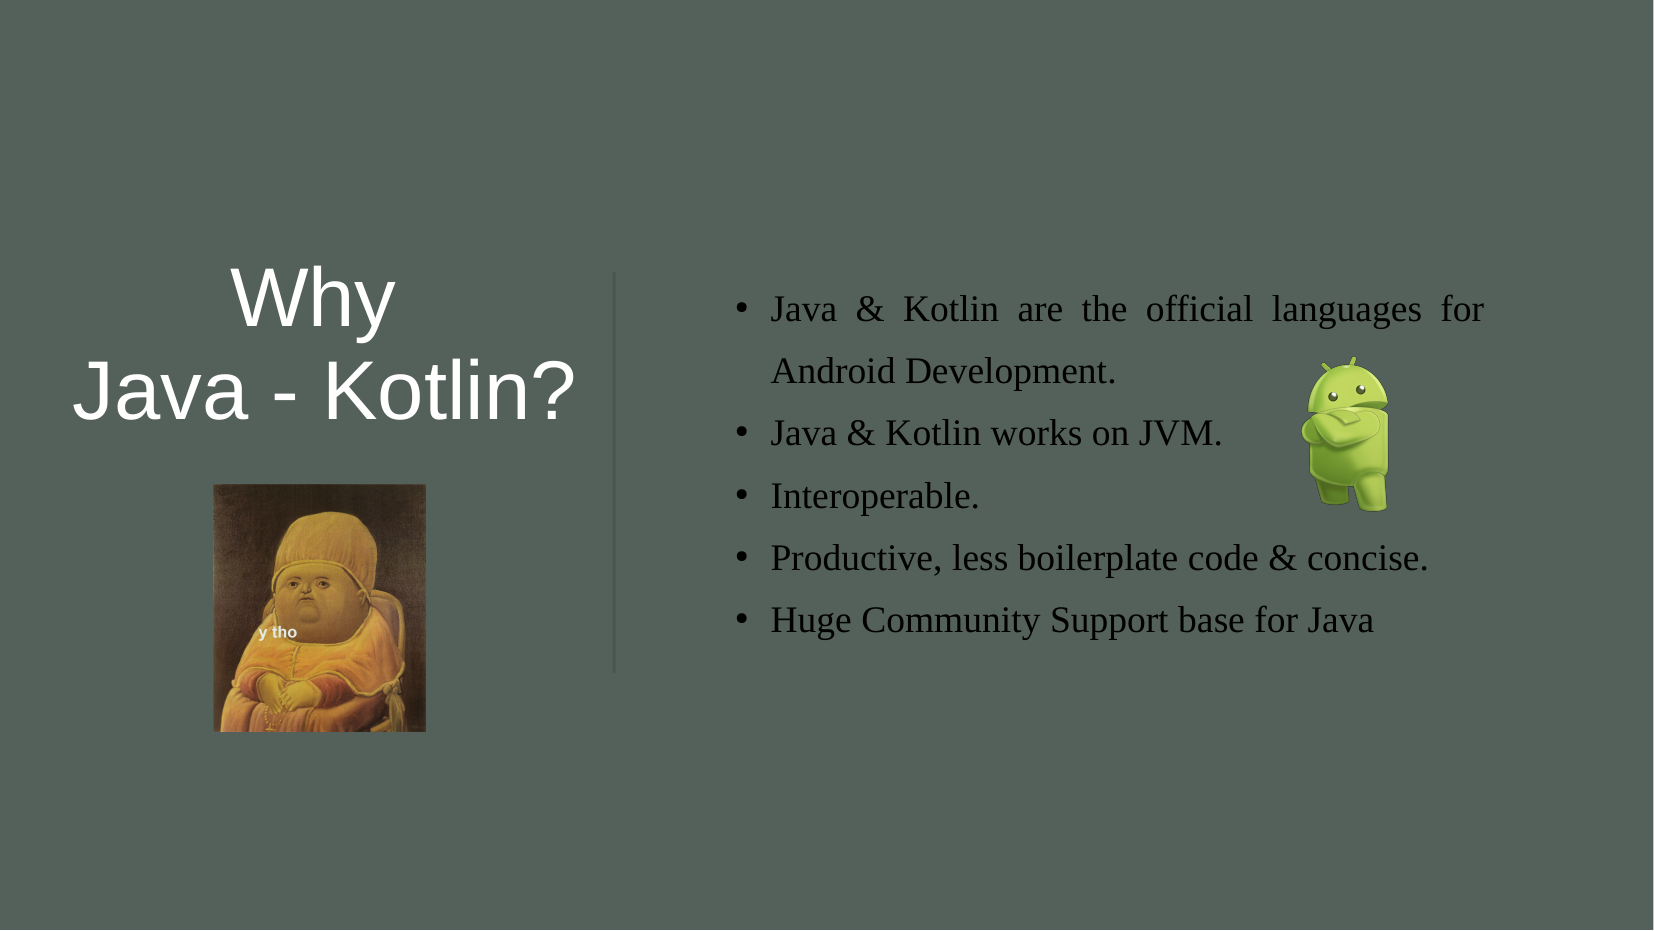

# Why Java - Kotlin?
Java & Kotlin are the official languages for Android Development.
Java & Kotlin works on JVM.
Interoperable.
Productive, less boilerplate code & concise.
Huge Community Support base for Java